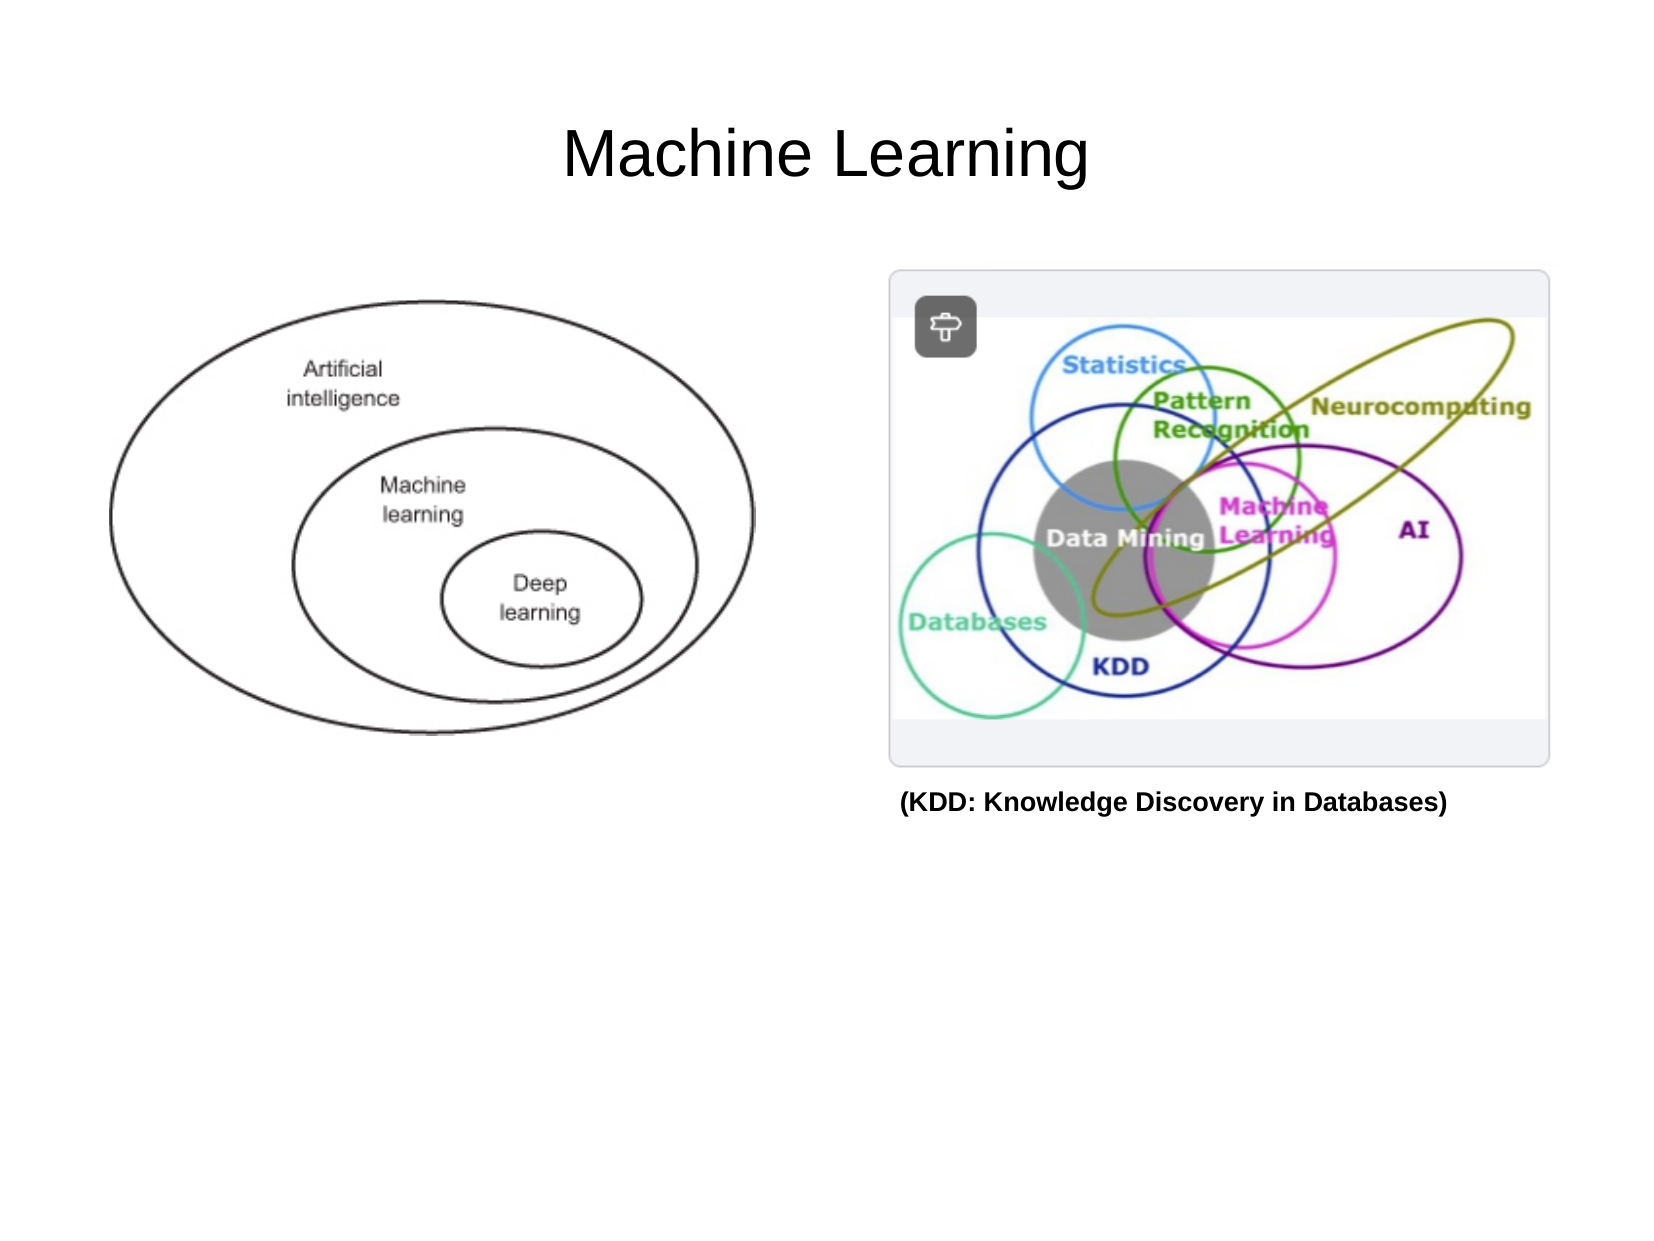

# Machine Learning
(KDD: Knowledge Discovery in Databases)